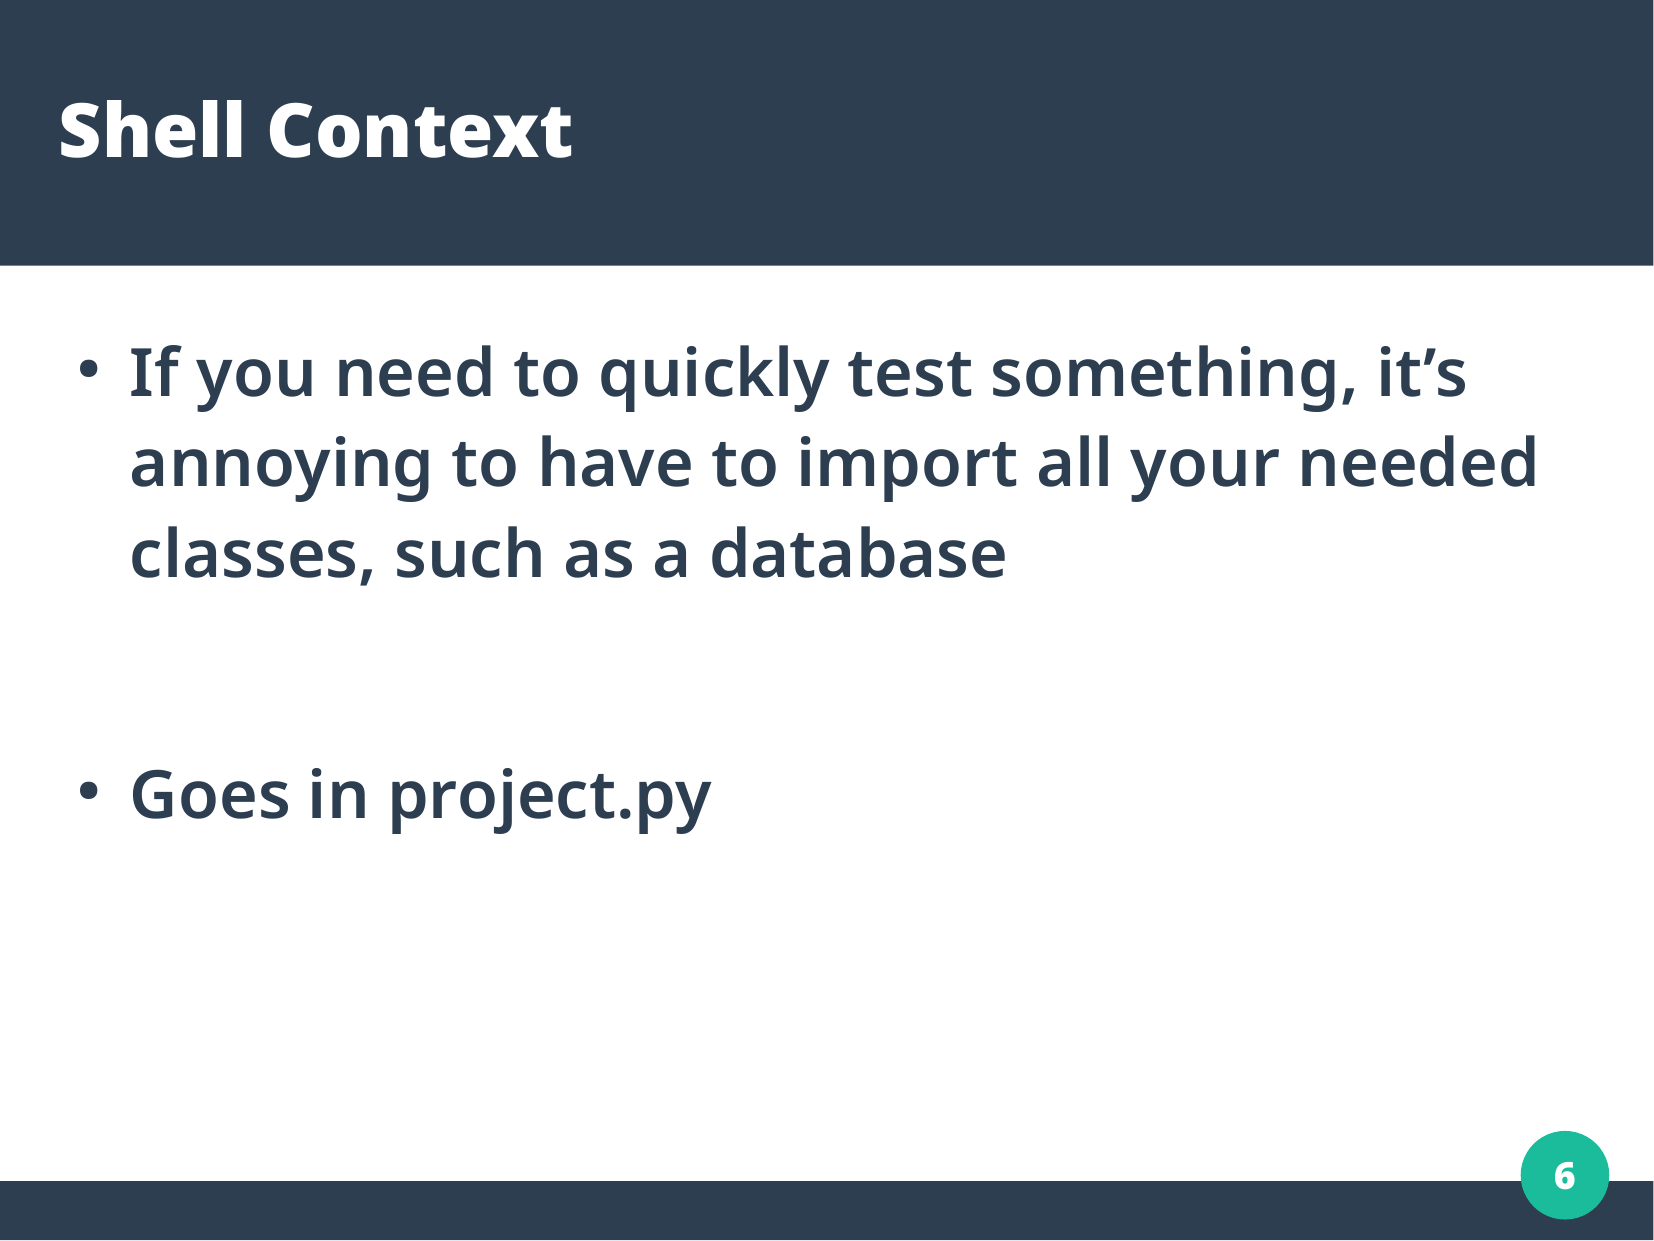

# Shell Context
If you need to quickly test something, it’s annoying to have to import all your needed classes, such as a database
Goes in project.py
6